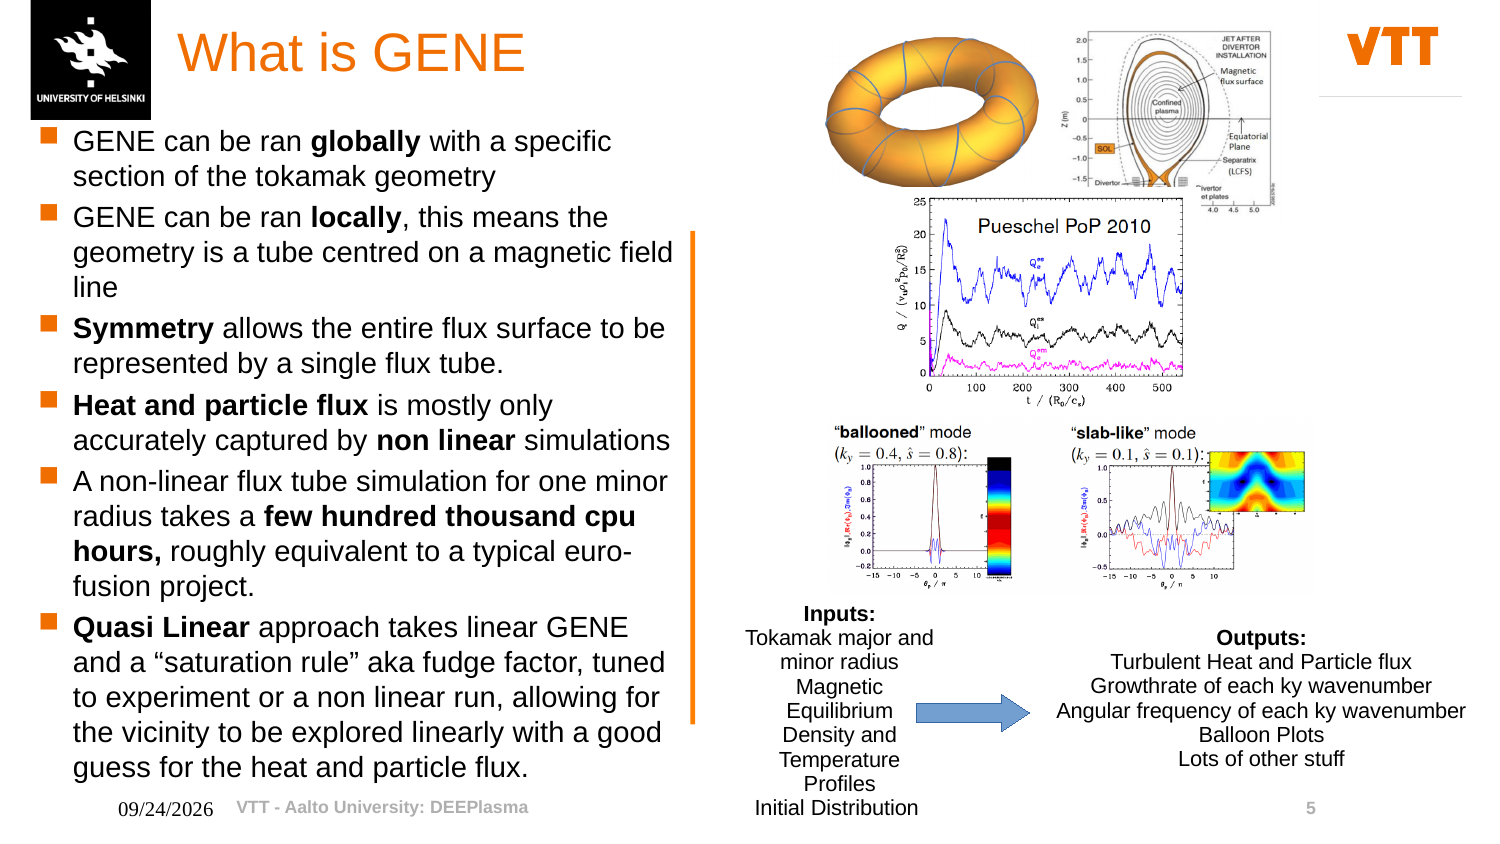

What is GENE
# GENE can be ran globally with a specific section of the tokamak geometry
GENE can be ran locally, this means the geometry is a tube centred on a magnetic field line
Symmetry allows the entire flux surface to be represented by a single flux tube.
Heat and particle flux is mostly only accurately captured by non linear simulations
A non-linear flux tube simulation for one minor radius takes a few hundred thousand cpu hours, roughly equivalent to a typical euro-fusion project.
Quasi Linear approach takes linear GENE and a “saturation rule” aka fudge factor, tuned to experiment or a non linear run, allowing for the vicinity to be explored linearly with a good guess for the heat and particle flux.
Inputs:
Tokamak major and minor radius
Magnetic Equilibrium
Density and Temperature Profiles
Initial Distribution
Outputs:
Turbulent Heat and Particle flux
Growthrate of each ky wavenumber
Angular frequency of each ky wavenumber
Balloon Plots
Lots of other stuff
VTT - Aalto University: DEEPlasma
5